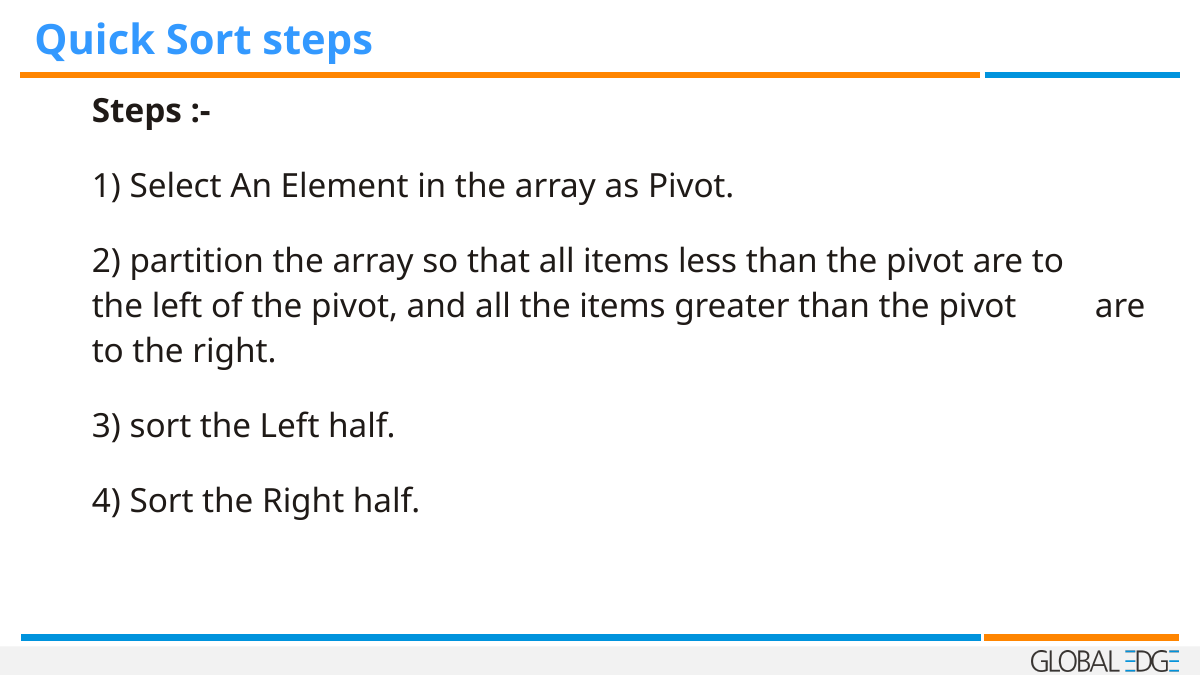

# Quick Sort steps
Steps :-
1) Select An Element in the array as Pivot.
2) partition the array so that all items less than the pivot are to the left of the pivot, and all the items greater than the pivot are to the right.
3) sort the Left half.
4) Sort the Right half.